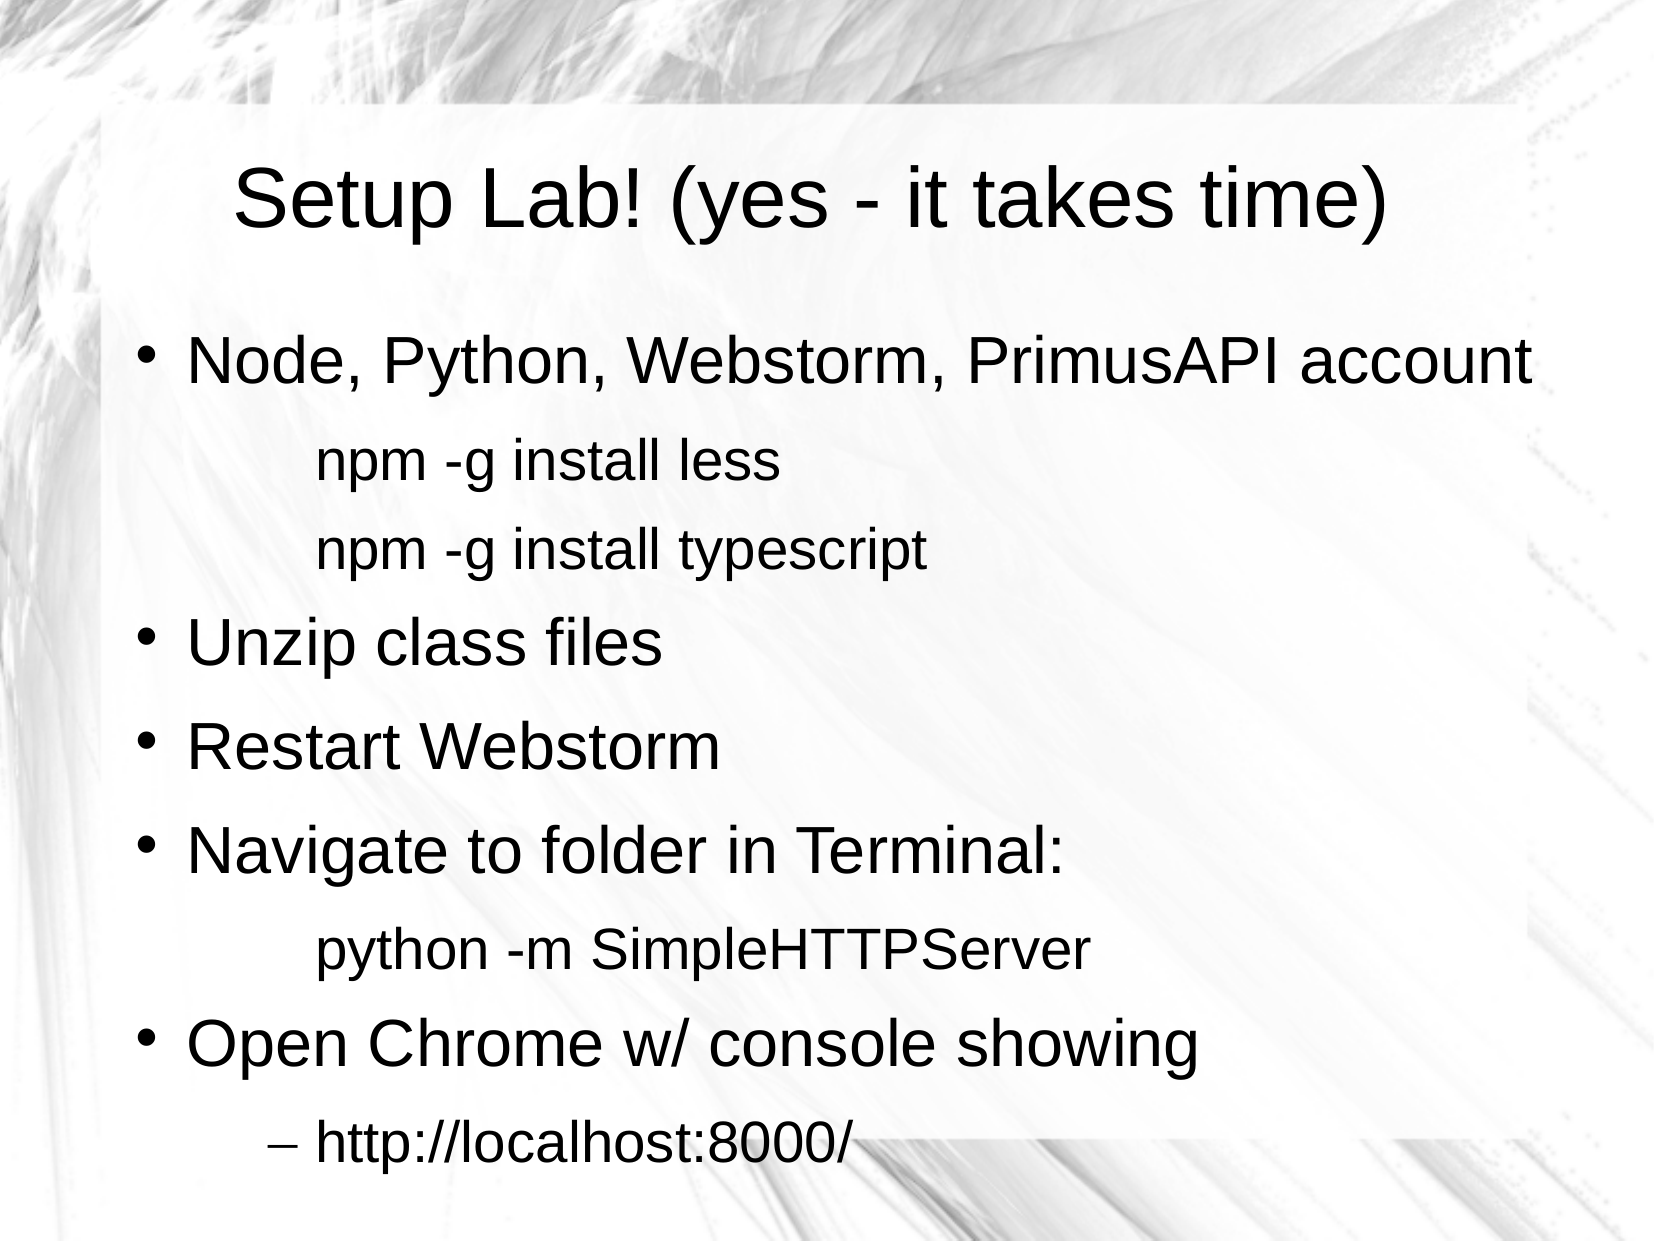

# Setup Lab! (yes - it takes time)
Node, Python, Webstorm, PrimusAPI account
npm -g install less
npm -g install typescript
Unzip class files
Restart Webstorm
Navigate to folder in Terminal:
python -m SimpleHTTPServer
Open Chrome w/ console showing
http://localhost:8000/